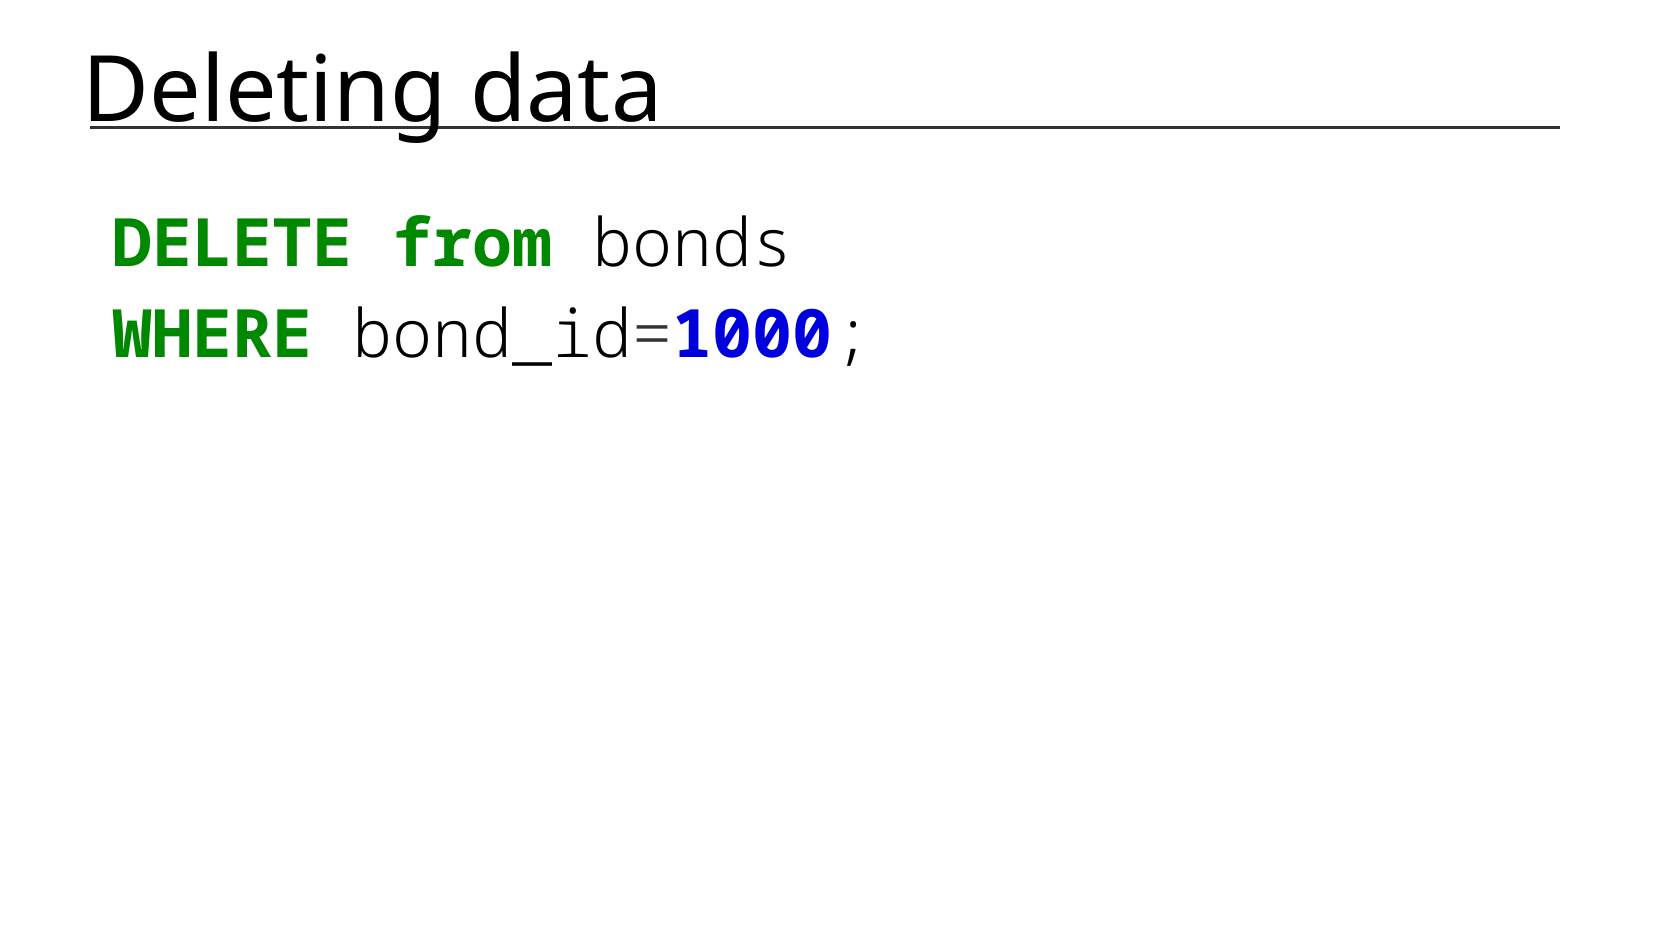

# Deleting data
DELETE from bonds
WHERE bond_id=1000;